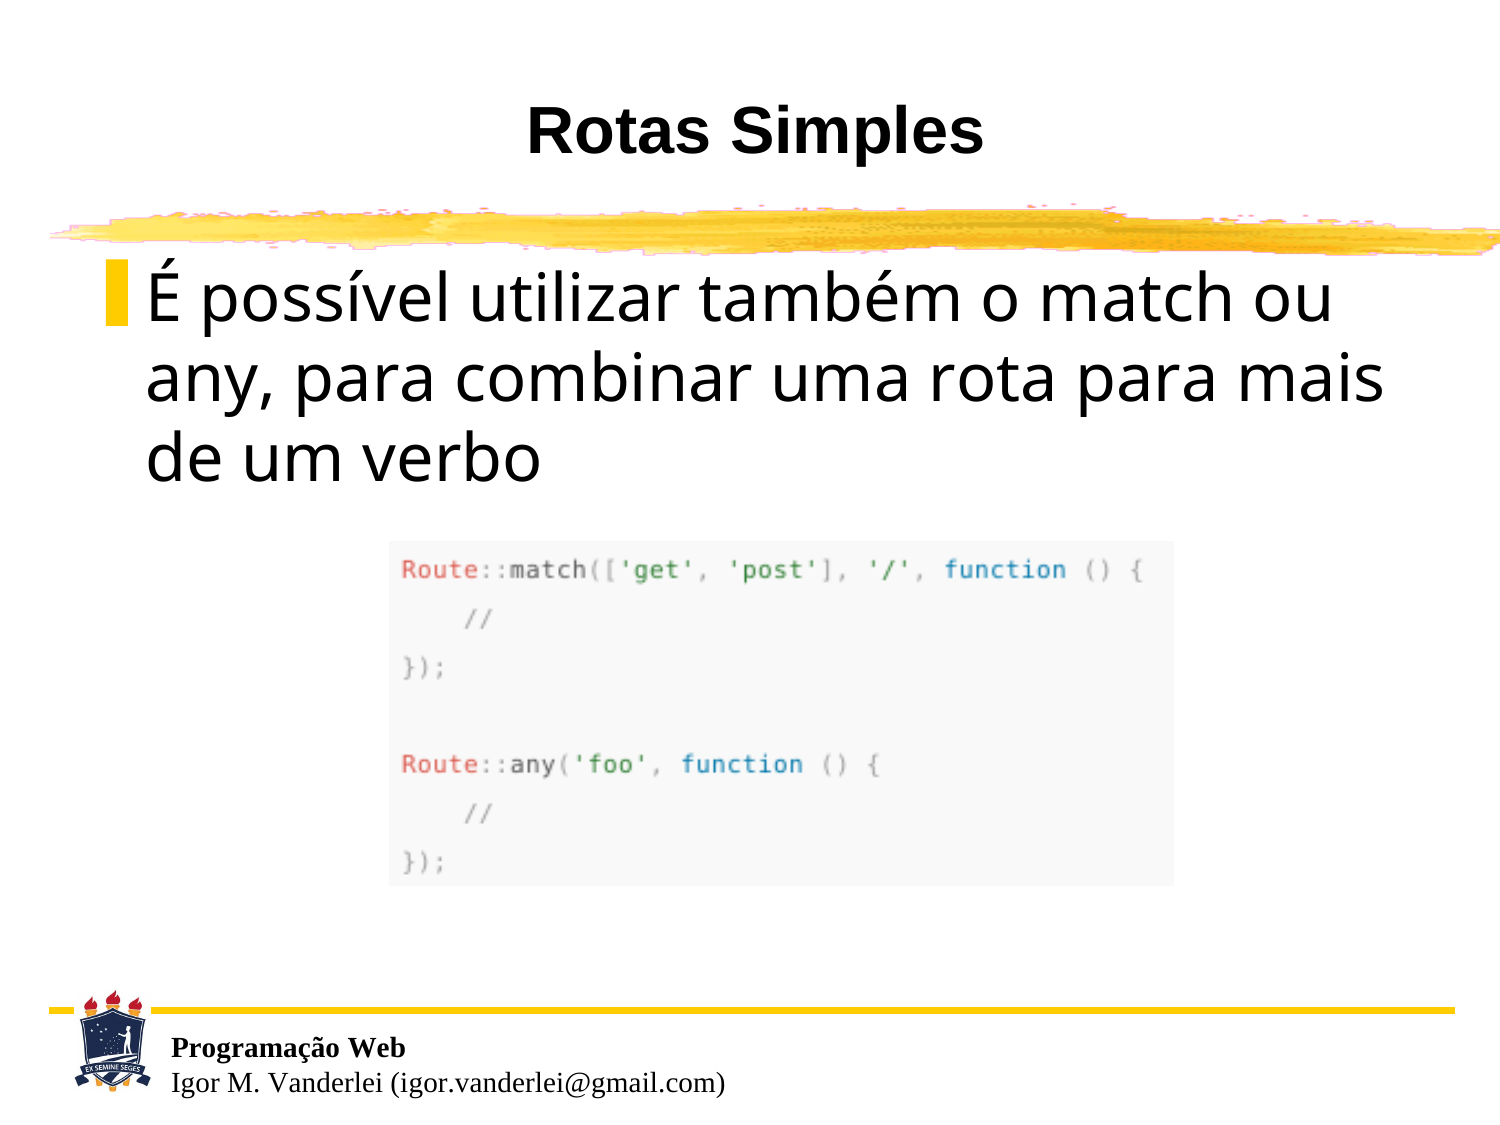

# Rotas Simples
É possível utilizar também o match ou any, para combinar uma rota para mais de um verbo